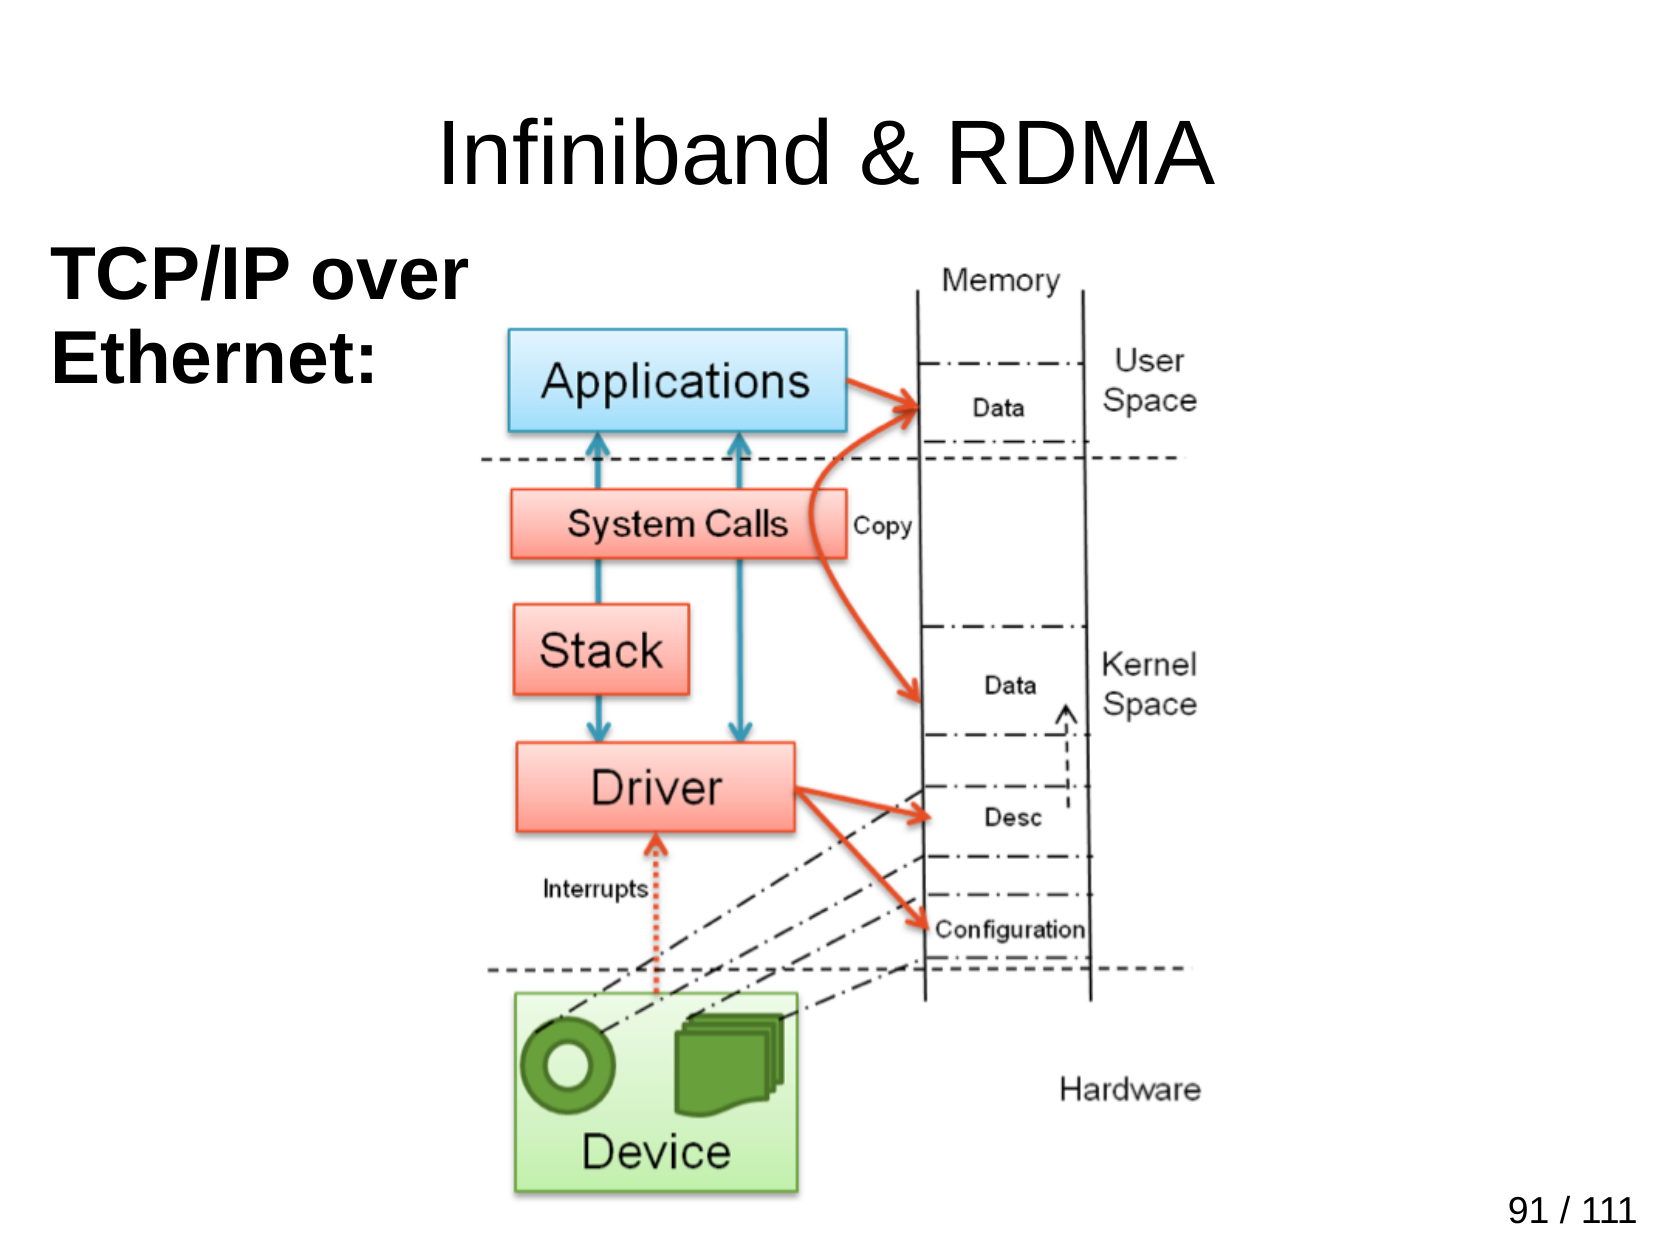

# Infiniband & RDMA
TCP/IP over
Ethernet: